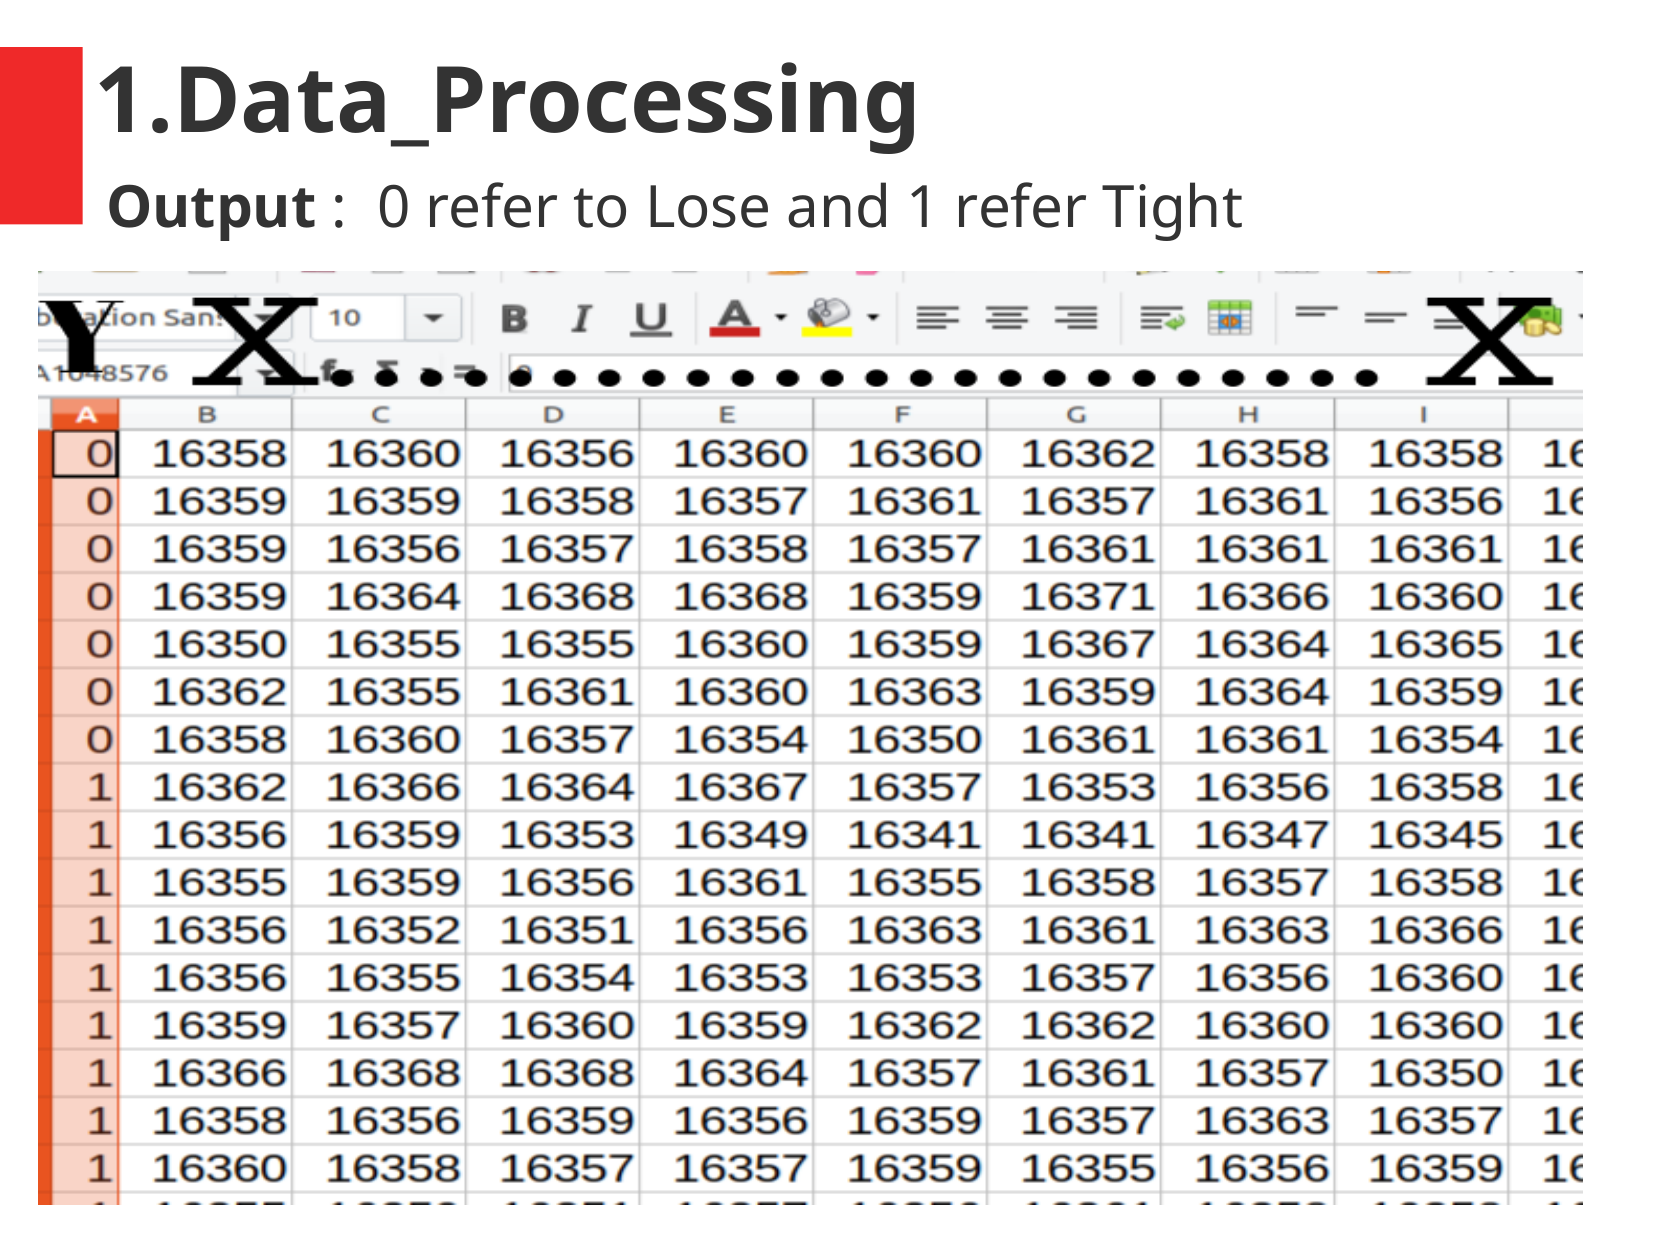

# 1.Data_Processing
Output : 0 refer to Lose and 1 refer Tight
7